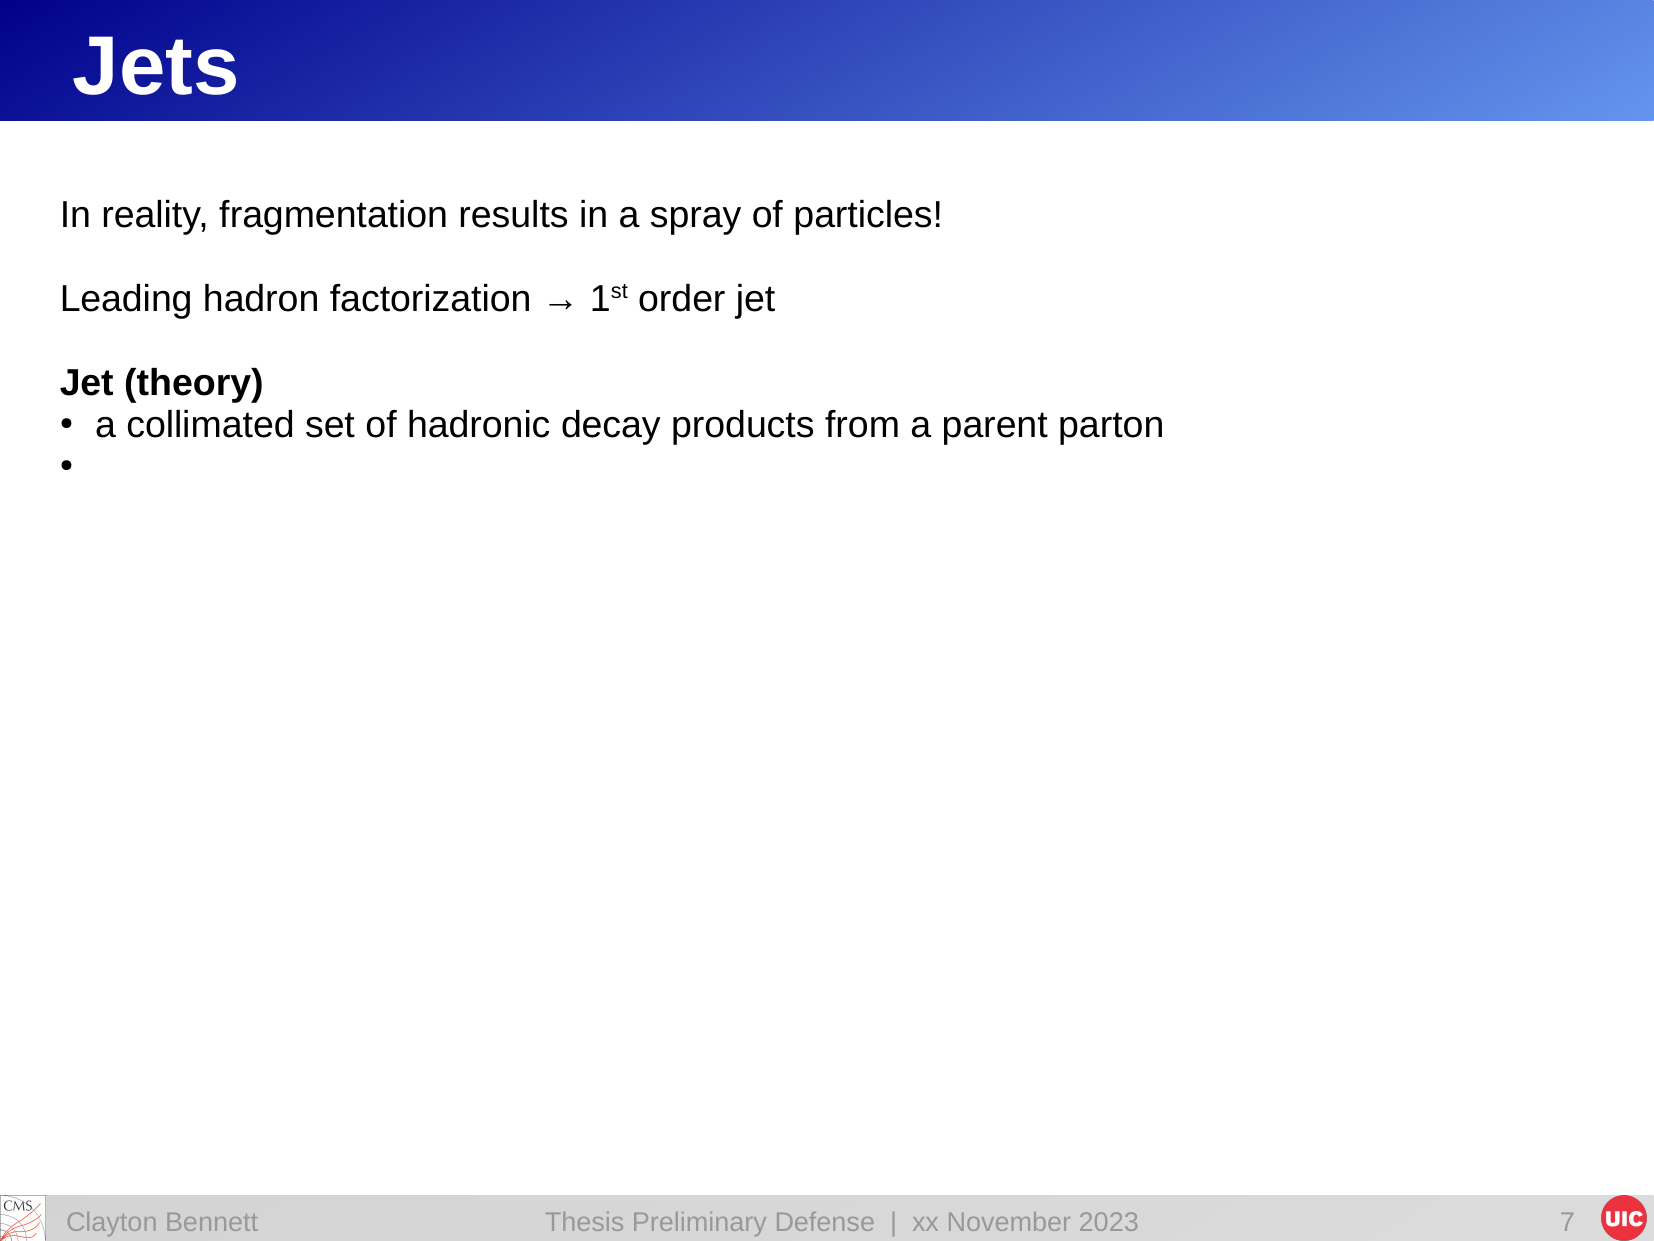

Jets
In reality, fragmentation results in a spray of particles!
Leading hadron factorization → 1st order jet
Jet (theory)
a collimated set of hadronic decay products from a parent parton
Clayton Bennett
Thesis Preliminary Defense | xx November 2023